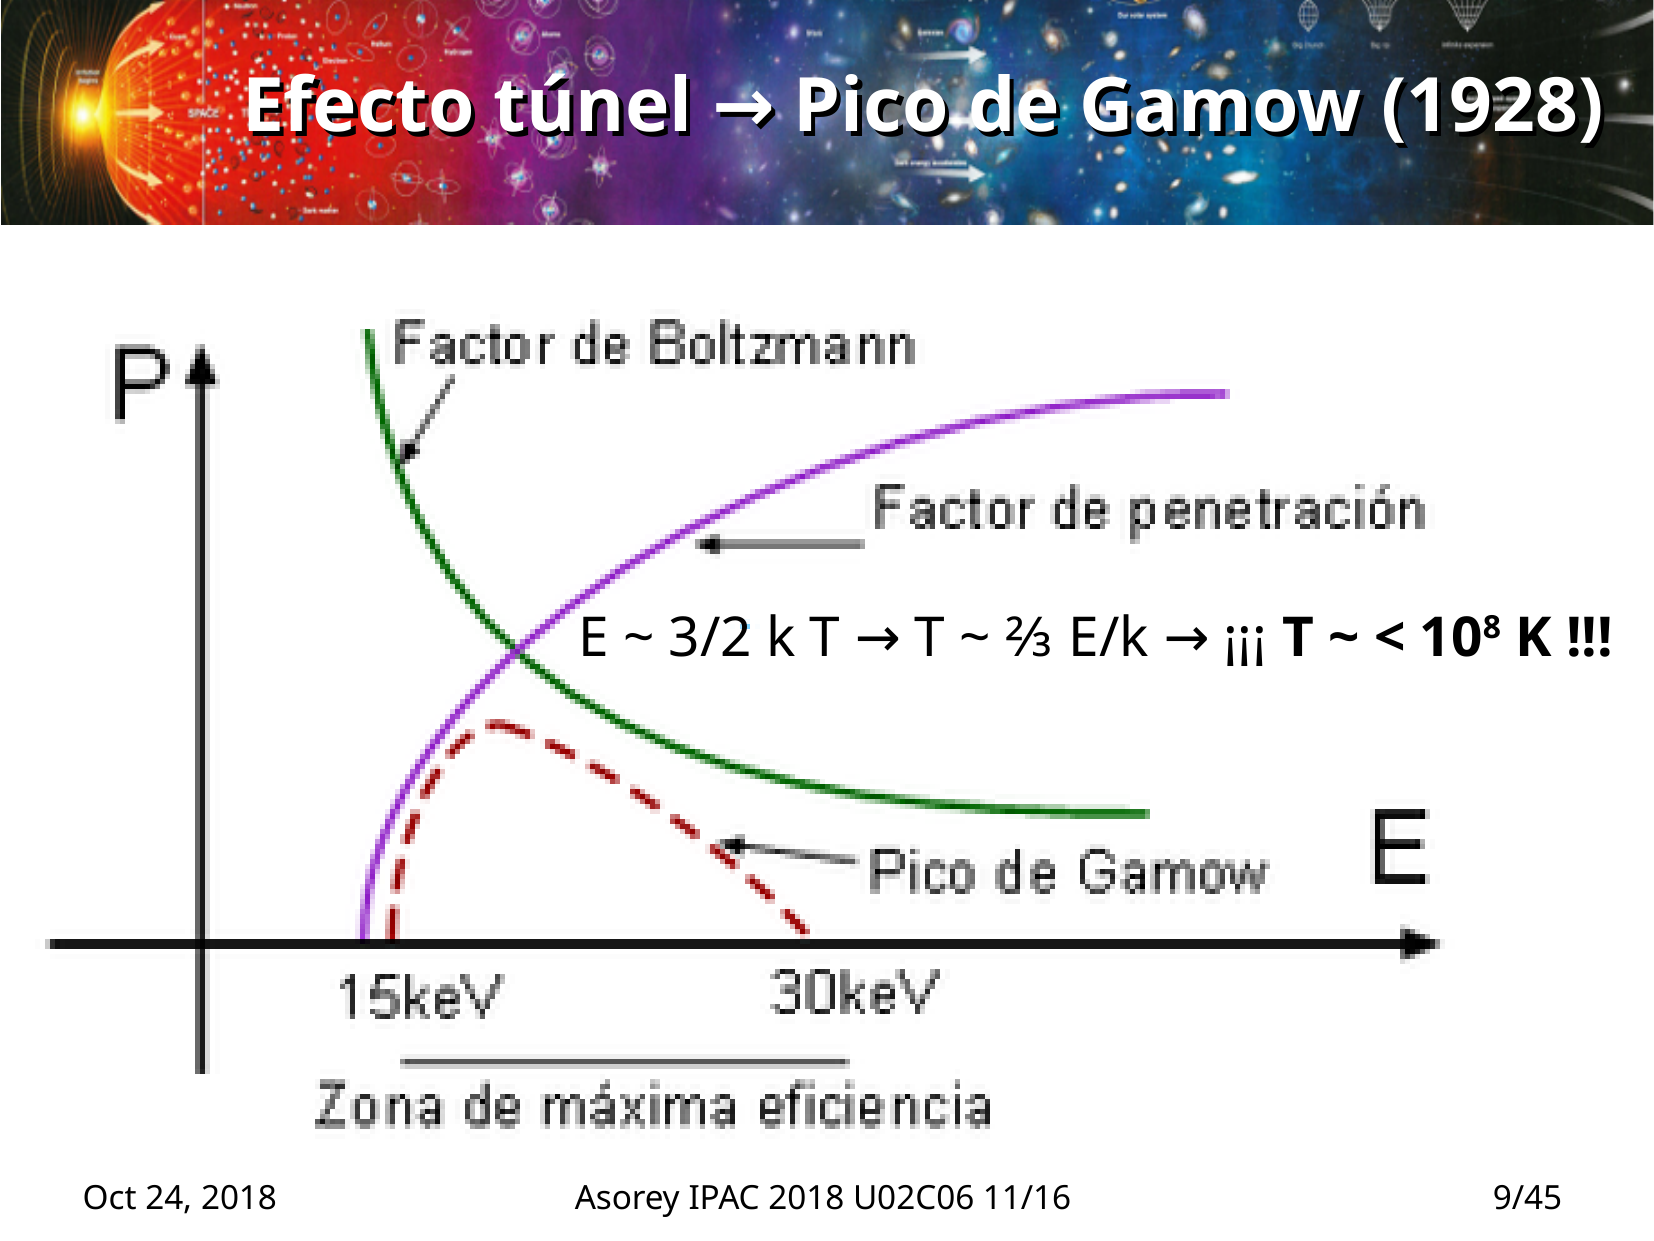

# Efecto túnel → Pico de Gamow (1928)
E ~ 3/2 k T → T ~ ⅔ E/k → ¡¡¡ T ~ < 108 K !!!
Oct 24, 2018
Asorey IPAC 2018 U02C06 11/16
9